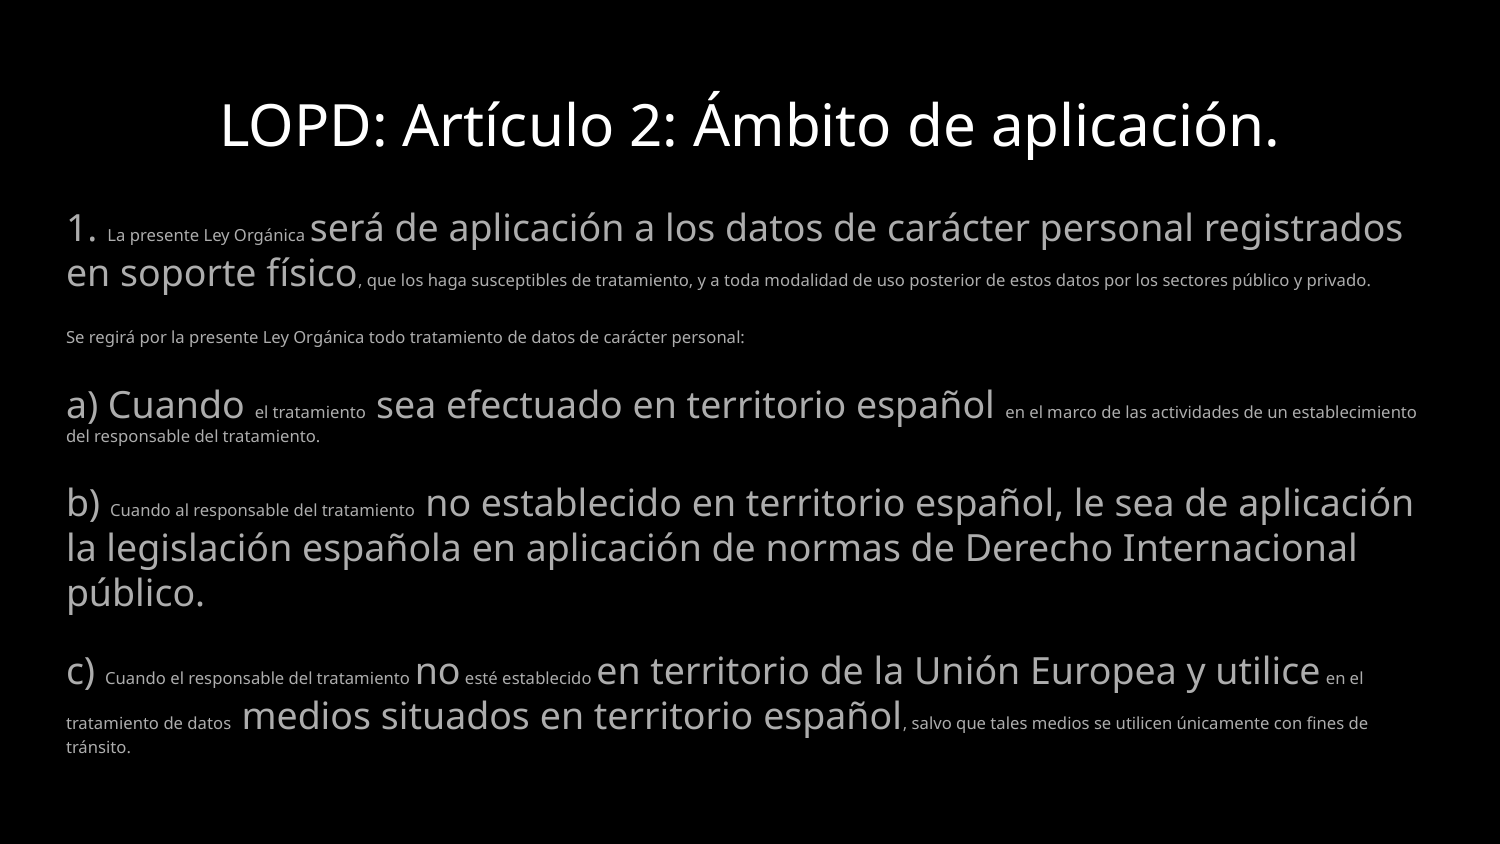

# LOPD: Artículo 2: Ámbito de aplicación.
1. La presente Ley Orgánica será de aplicación a los datos de carácter personal registrados en soporte físico, que los haga susceptibles de tratamiento, y a toda modalidad de uso posterior de estos datos por los sectores público y privado.
Se regirá por la presente Ley Orgánica todo tratamiento de datos de carácter personal:
a) Cuando el tratamiento sea efectuado en territorio español en el marco de las actividades de un establecimiento del responsable del tratamiento.
b) Cuando al responsable del tratamiento no establecido en territorio español, le sea de aplicación la legislación española en aplicación de normas de Derecho Internacional público.
c) Cuando el responsable del tratamiento no esté establecido en territorio de la Unión Europea y utilice en el tratamiento de datos medios situados en territorio español, salvo que tales medios se utilicen únicamente con fines de tránsito.